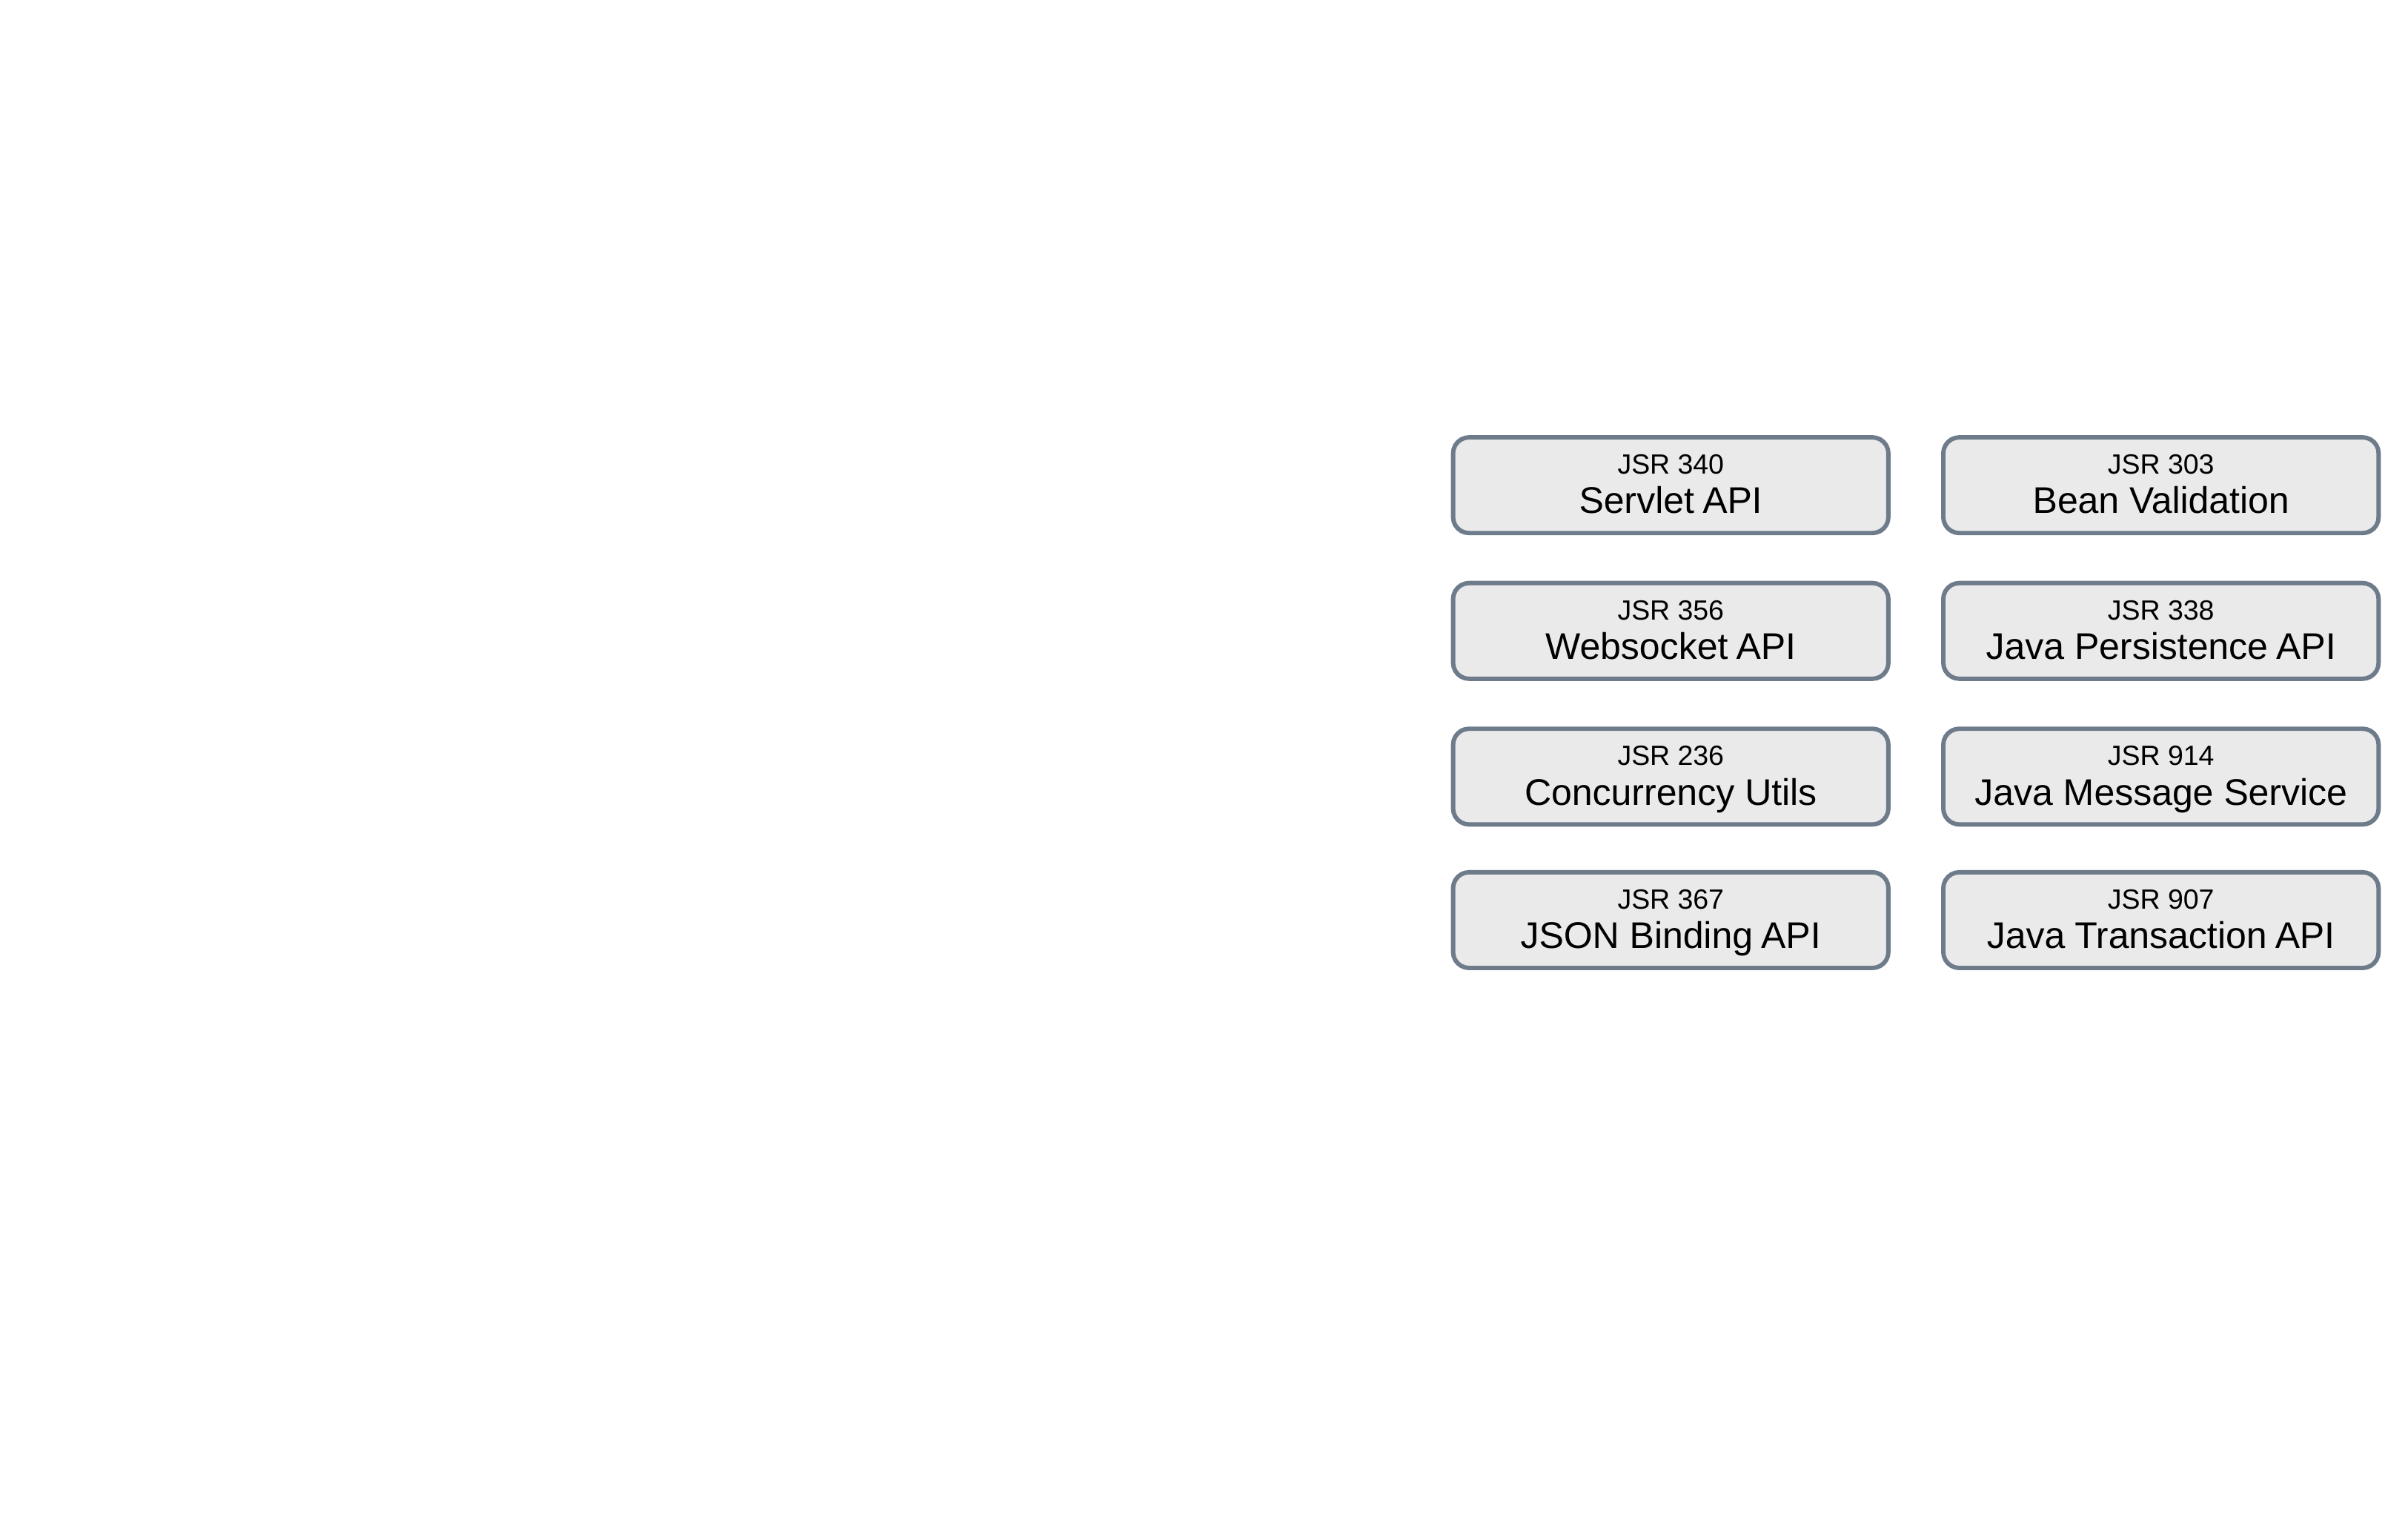

JSR 340
Servlet API
JSR 303
Bean Validation
JSR 356
Websocket API
JSR 338
Java Persistence API
JSR 236
Concurrency Utils
JSR 914
Java Message Service
JSR 367
JSON Binding API
JSR 907
Java Transaction API